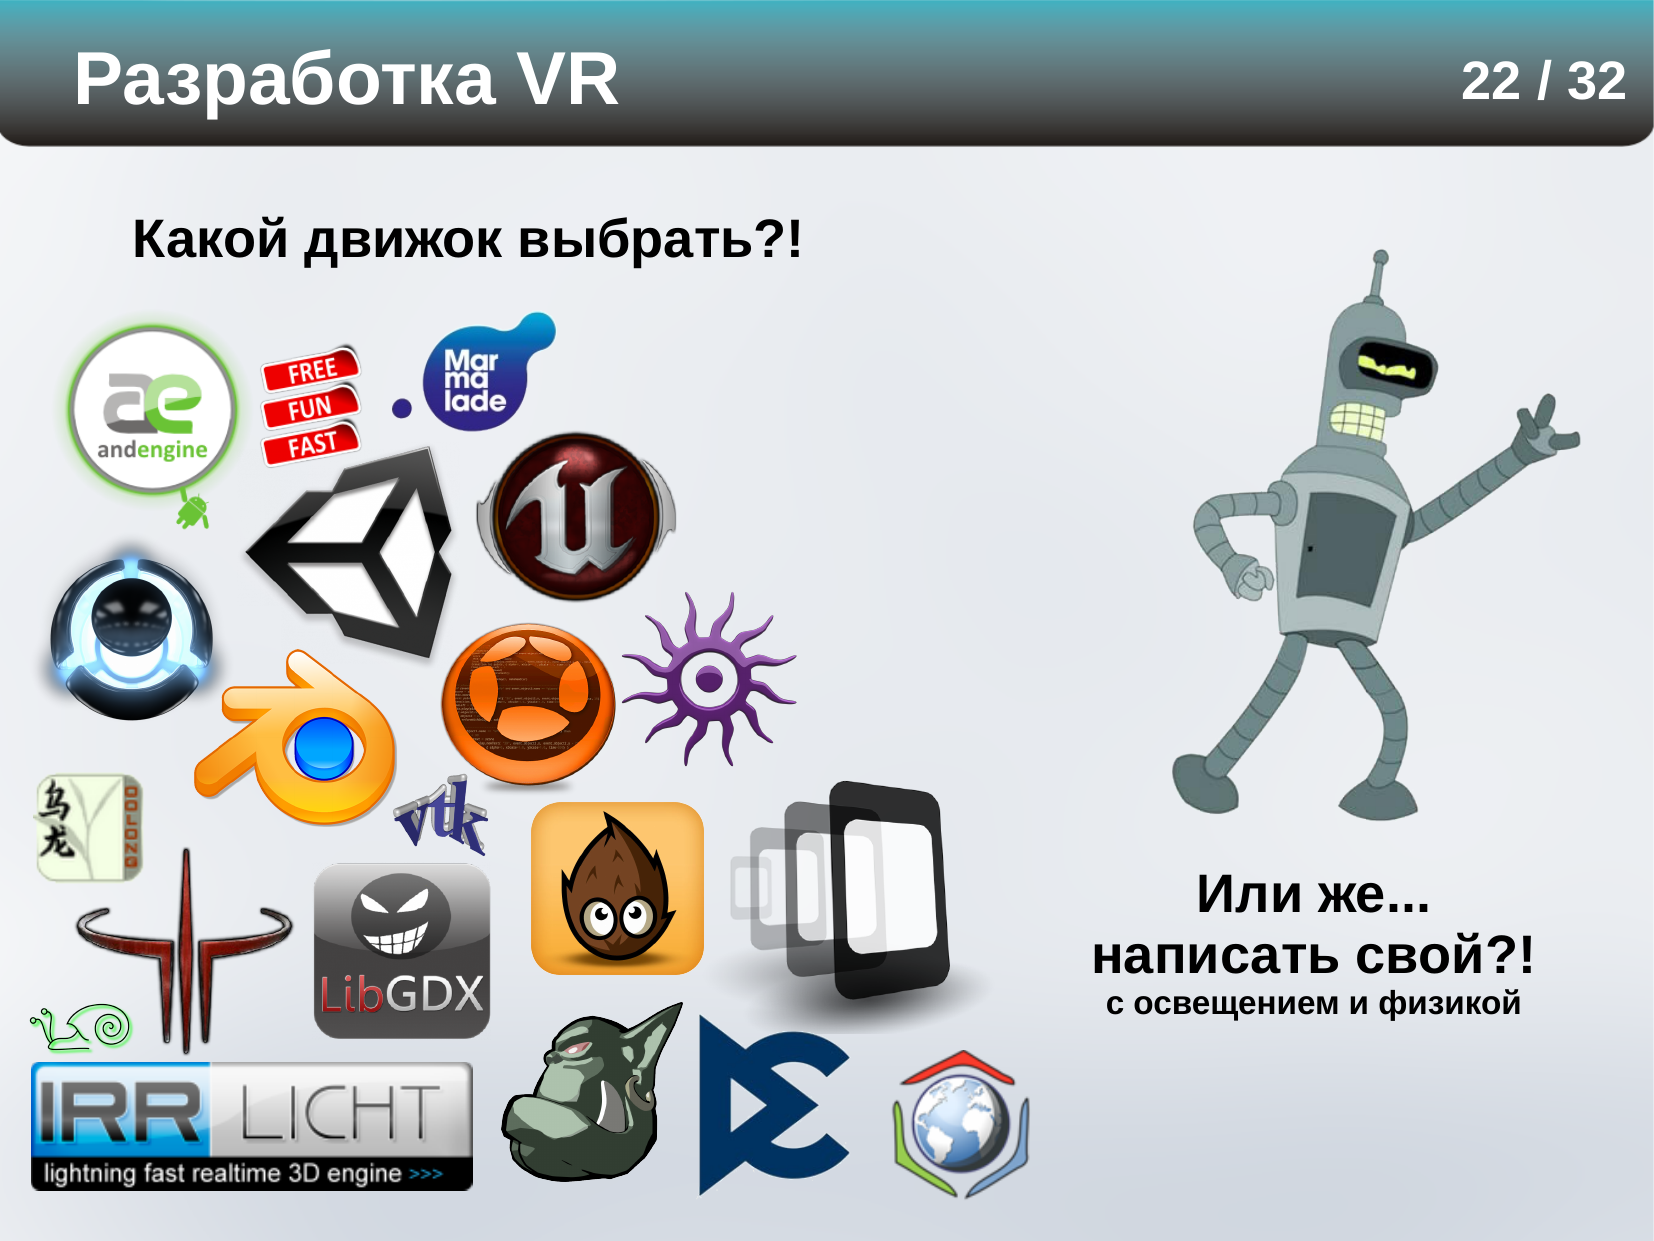

Разработка VR
Какой движок выбрать?!
Или же... написать свой?!
с освещением и физикой